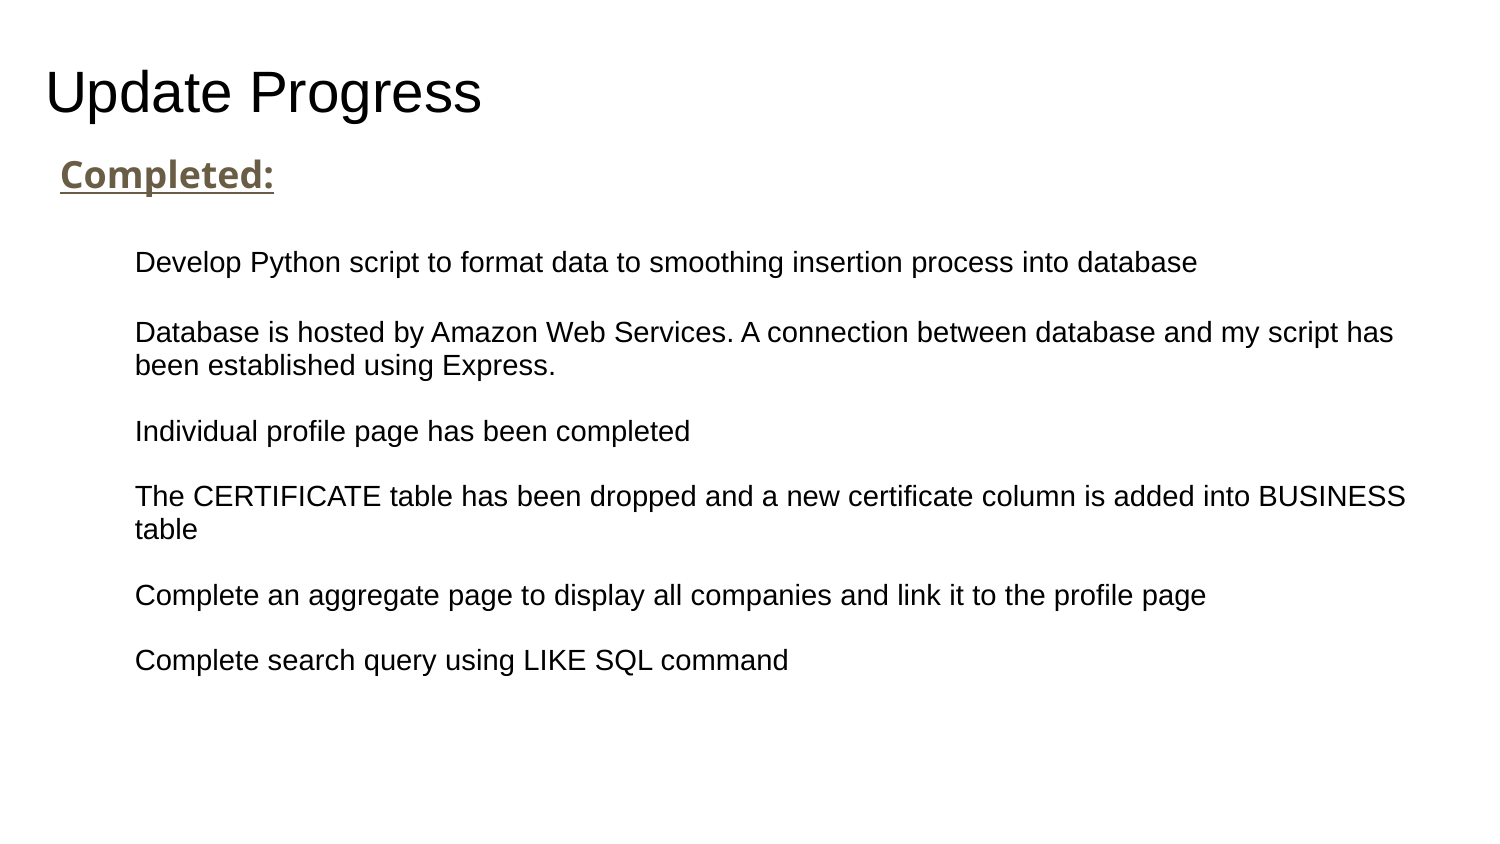

# Update Progress
Completed:
	Develop Python script to format data to smoothing insertion process into database
	Database is hosted by Amazon Web Services. A connection between database and my script has 		been established using Express.
	Individual profile page has been completed
	The CERTIFICATE table has been dropped and a new certificate column is added into BUSINESS 	table
	Complete an aggregate page to display all companies and link it to the profile page
	Complete search query using LIKE SQL command